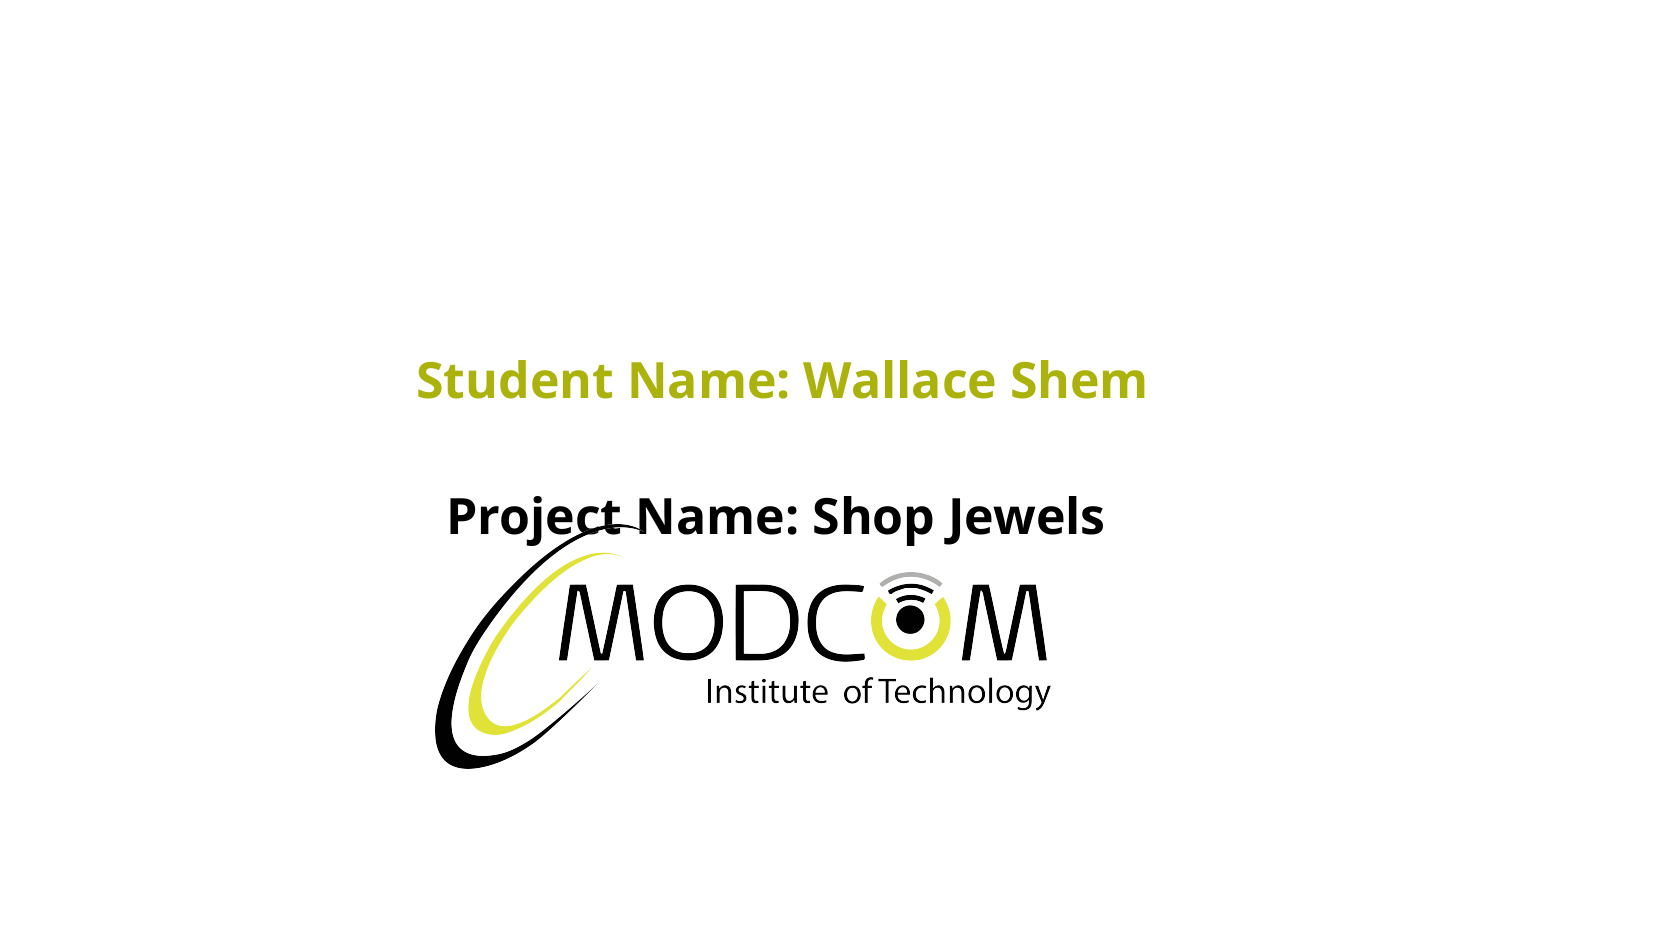

Student Name: Wallace Shem
Project Name: Shop Jewels